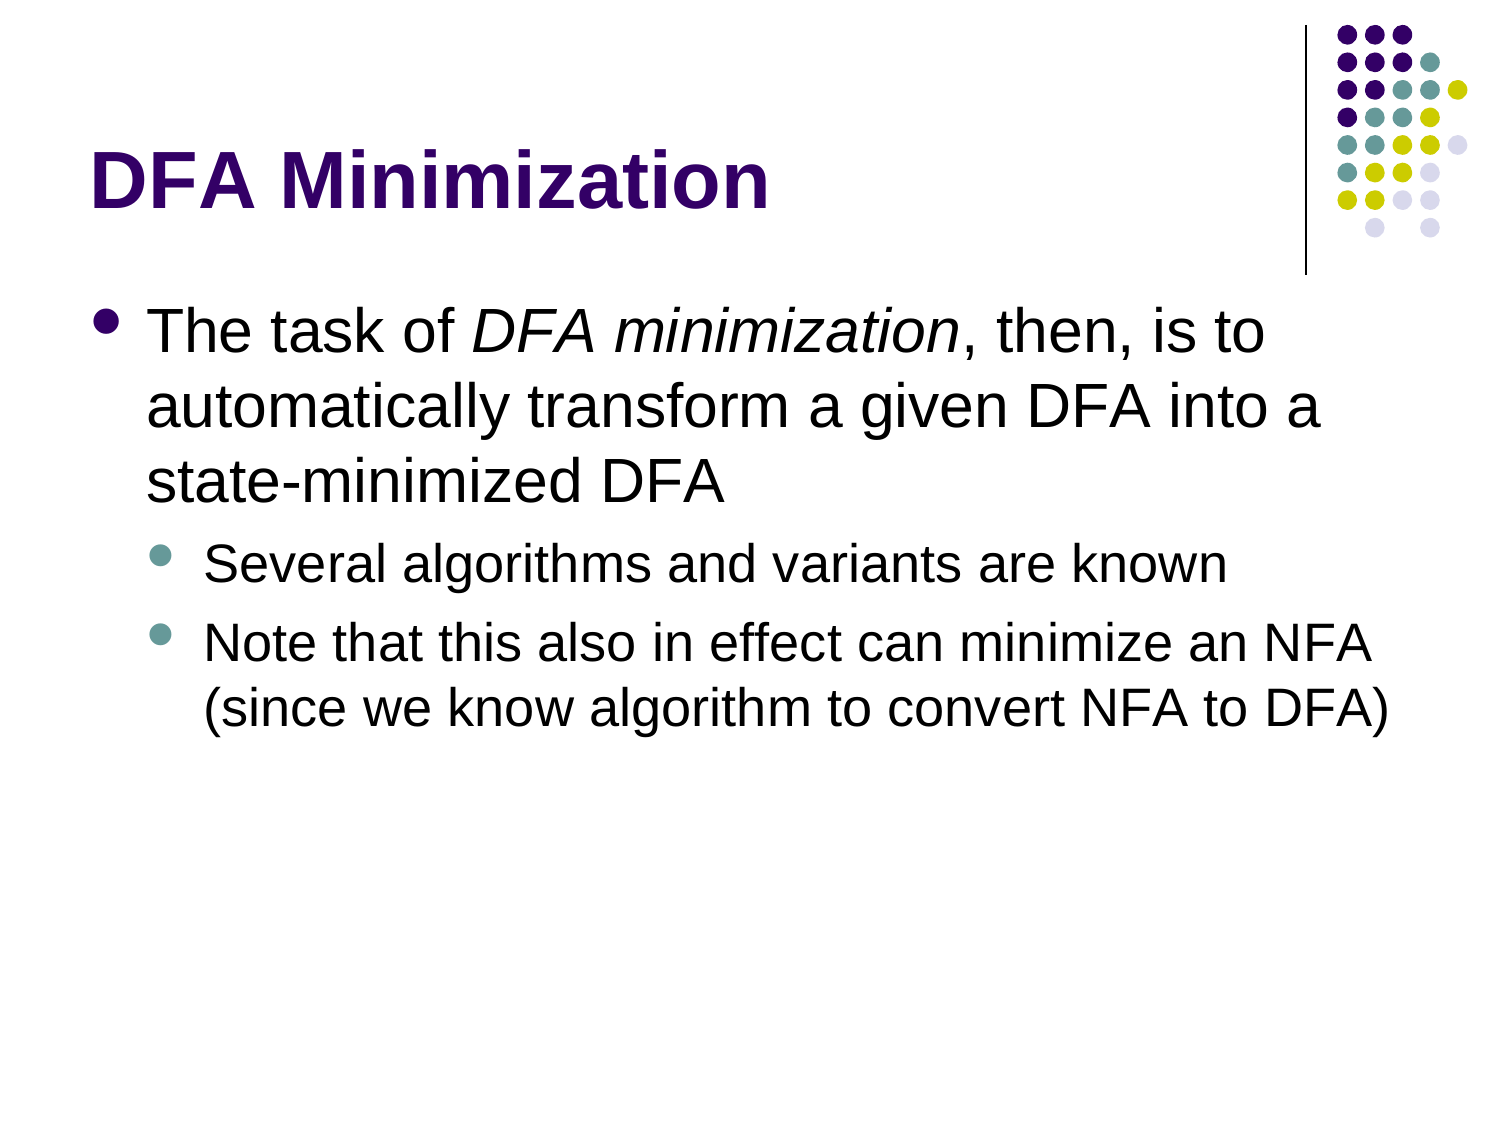

# DFA Minimization
The task of DFA minimization, then, is to automatically transform a given DFA into a state-minimized DFA
Several algorithms and variants are known
Note that this also in effect can minimize an NFA (since we know algorithm to convert NFA to DFA)